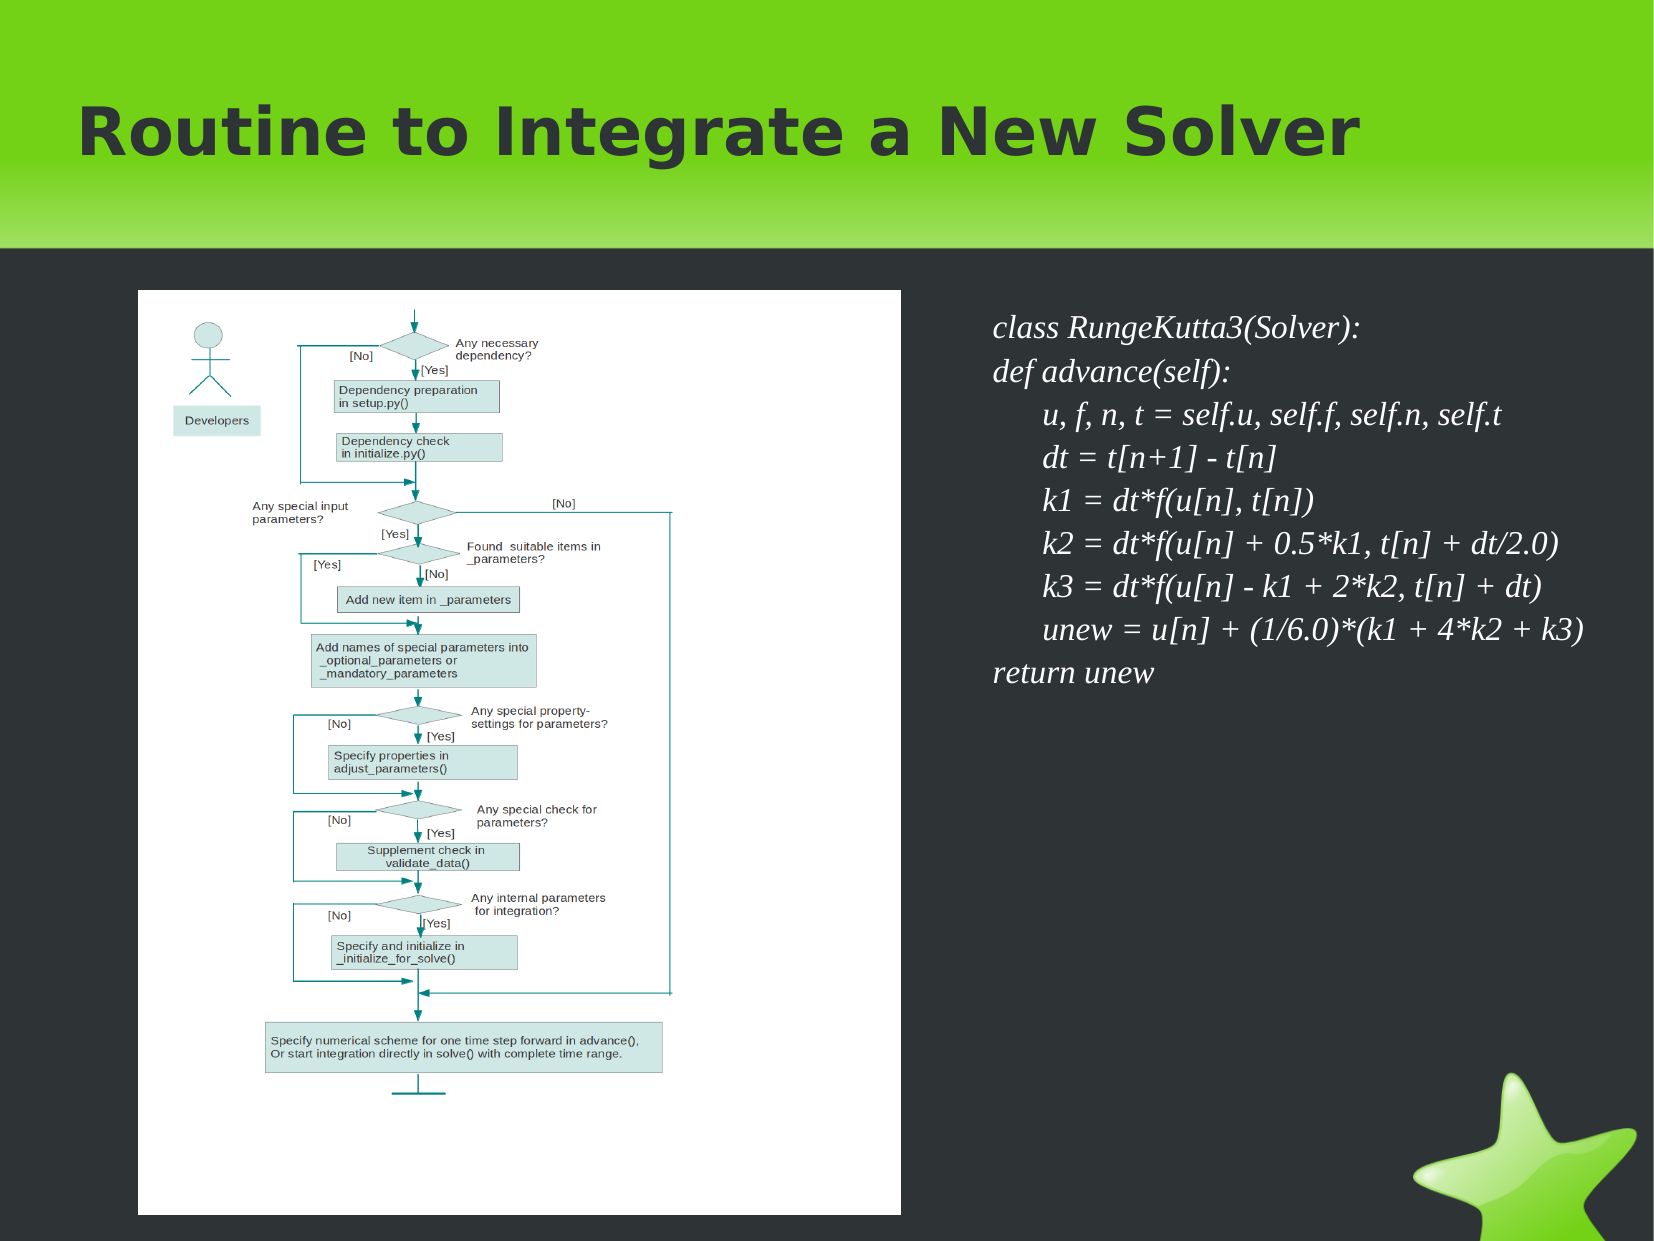

# Routine to Integrate a New Solver
class RungeKutta3(Solver):
def advance(self):
 u, f, n, t = self.u, self.f, self.n, self.t
 dt = t[n+1] - t[n]
 k1 = dt*f(u[n], t[n])
 k2 = dt*f(u[n] + 0.5*k1, t[n] + dt/2.0)
 k3 = dt*f(u[n] - k1 + 2*k2, t[n] + dt)
 unew = u[n] + (1/6.0)*(k1 + 4*k2 + k3)
return unew